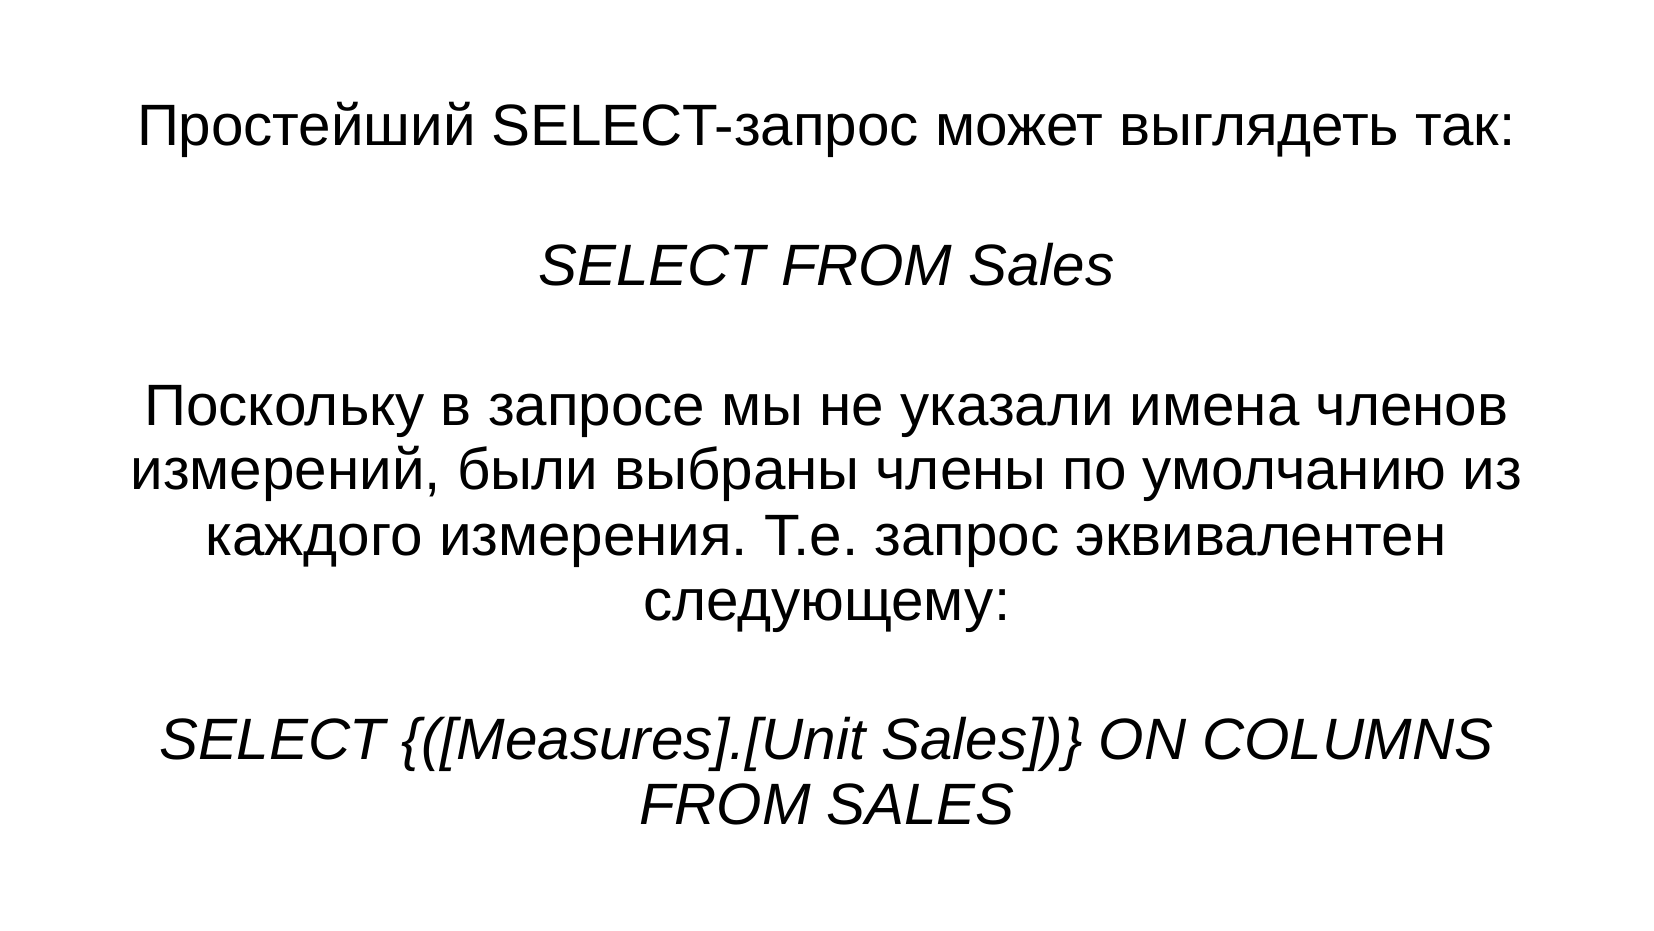

# Простейший SELECT-запрос может выглядеть так:
SELECT FROM Sales
Поскольку в запросе мы не указали имена членов измерений, были выбраны члены по умолчанию из каждого измерения. Т.е. запрос эквивалентен следующему:
SELECT {([Measures].[Unit Sales])} ON COLUMNS
FROM SALES